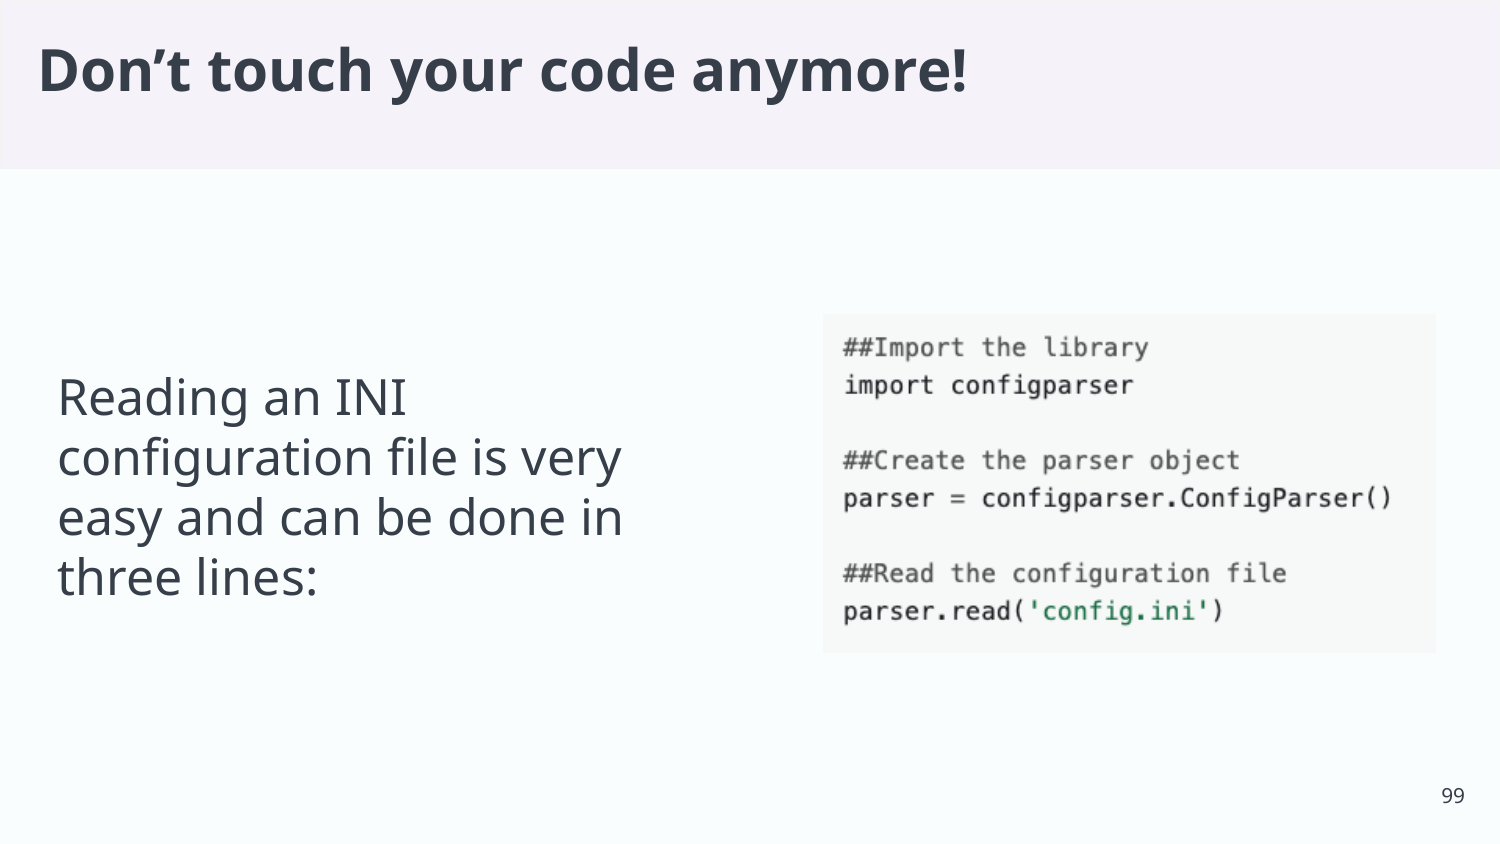

# Don’t touch your code anymore!
Reading an INI configuration file is very easy and can be done in three lines: